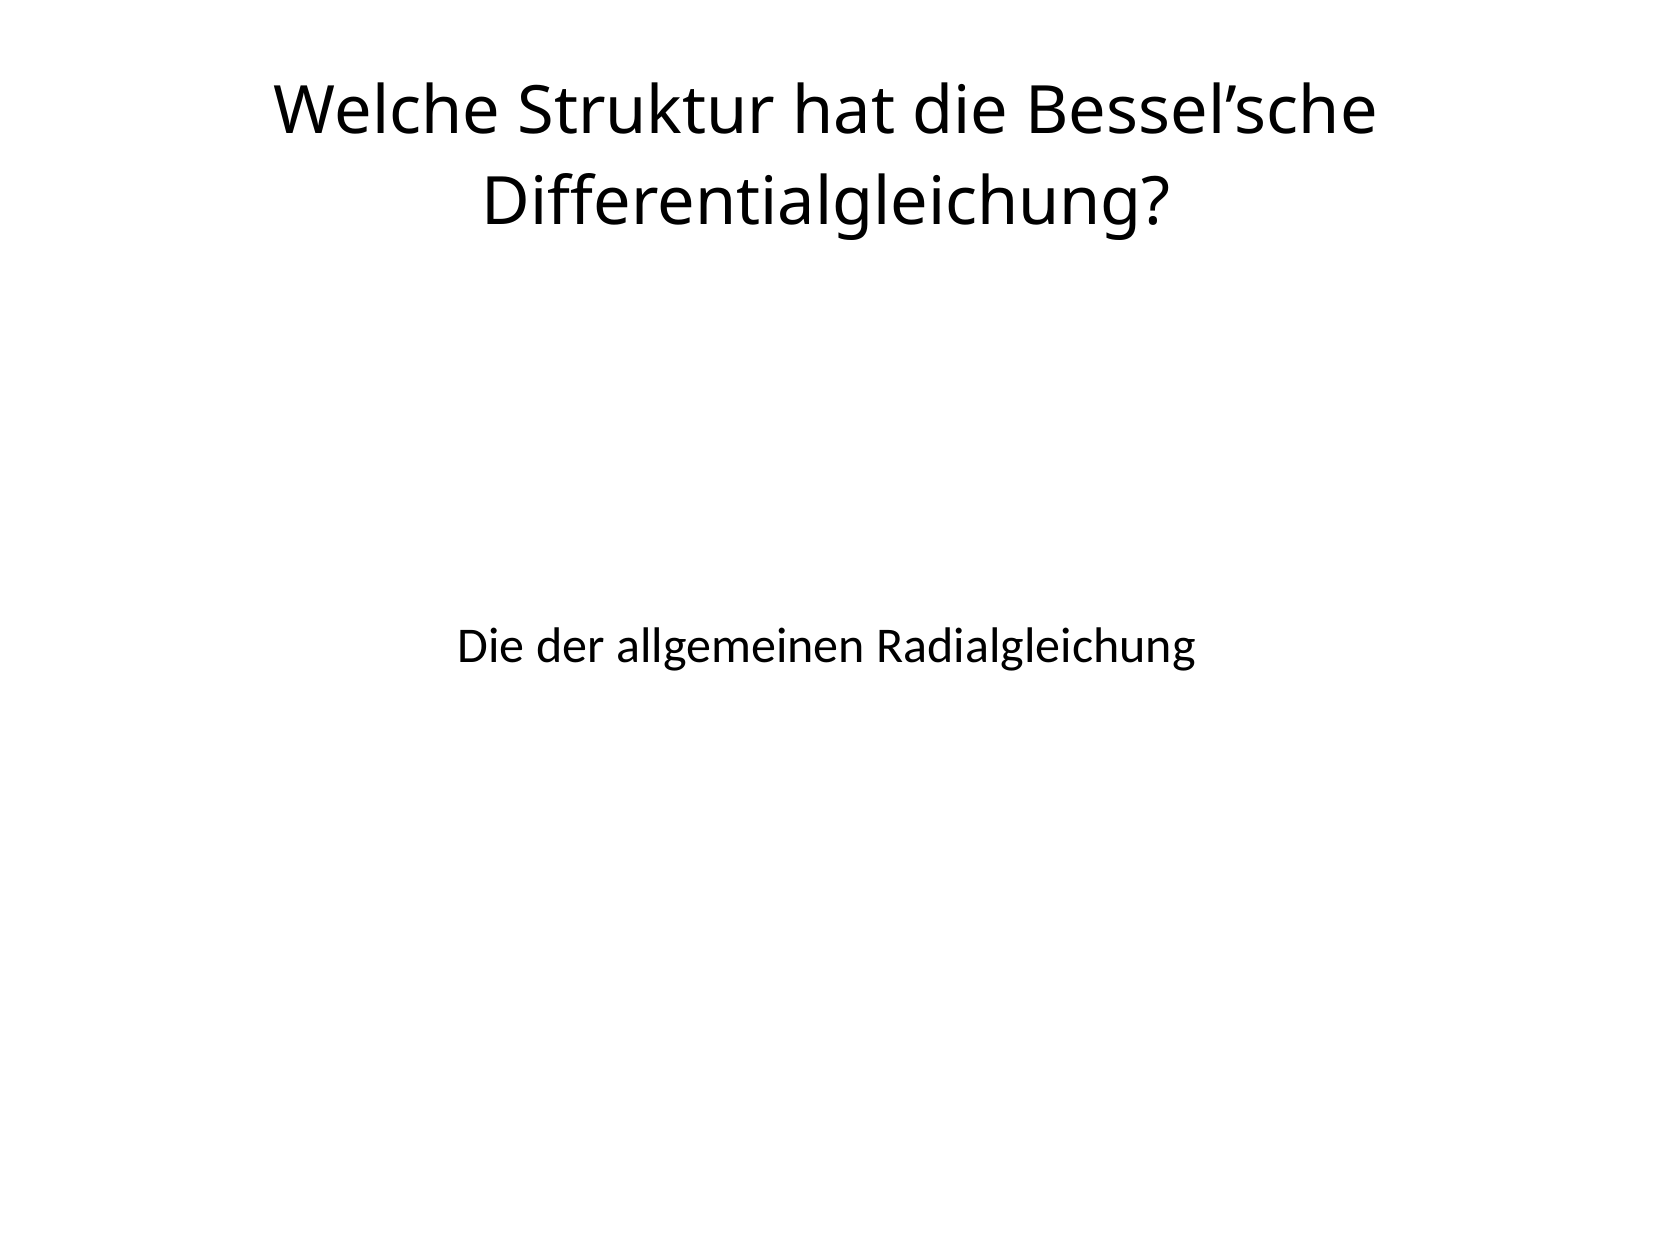

# Welche Struktur hat die Bessel’sche Differentialgleichung?
Die der allgemeinen Radialgleichung